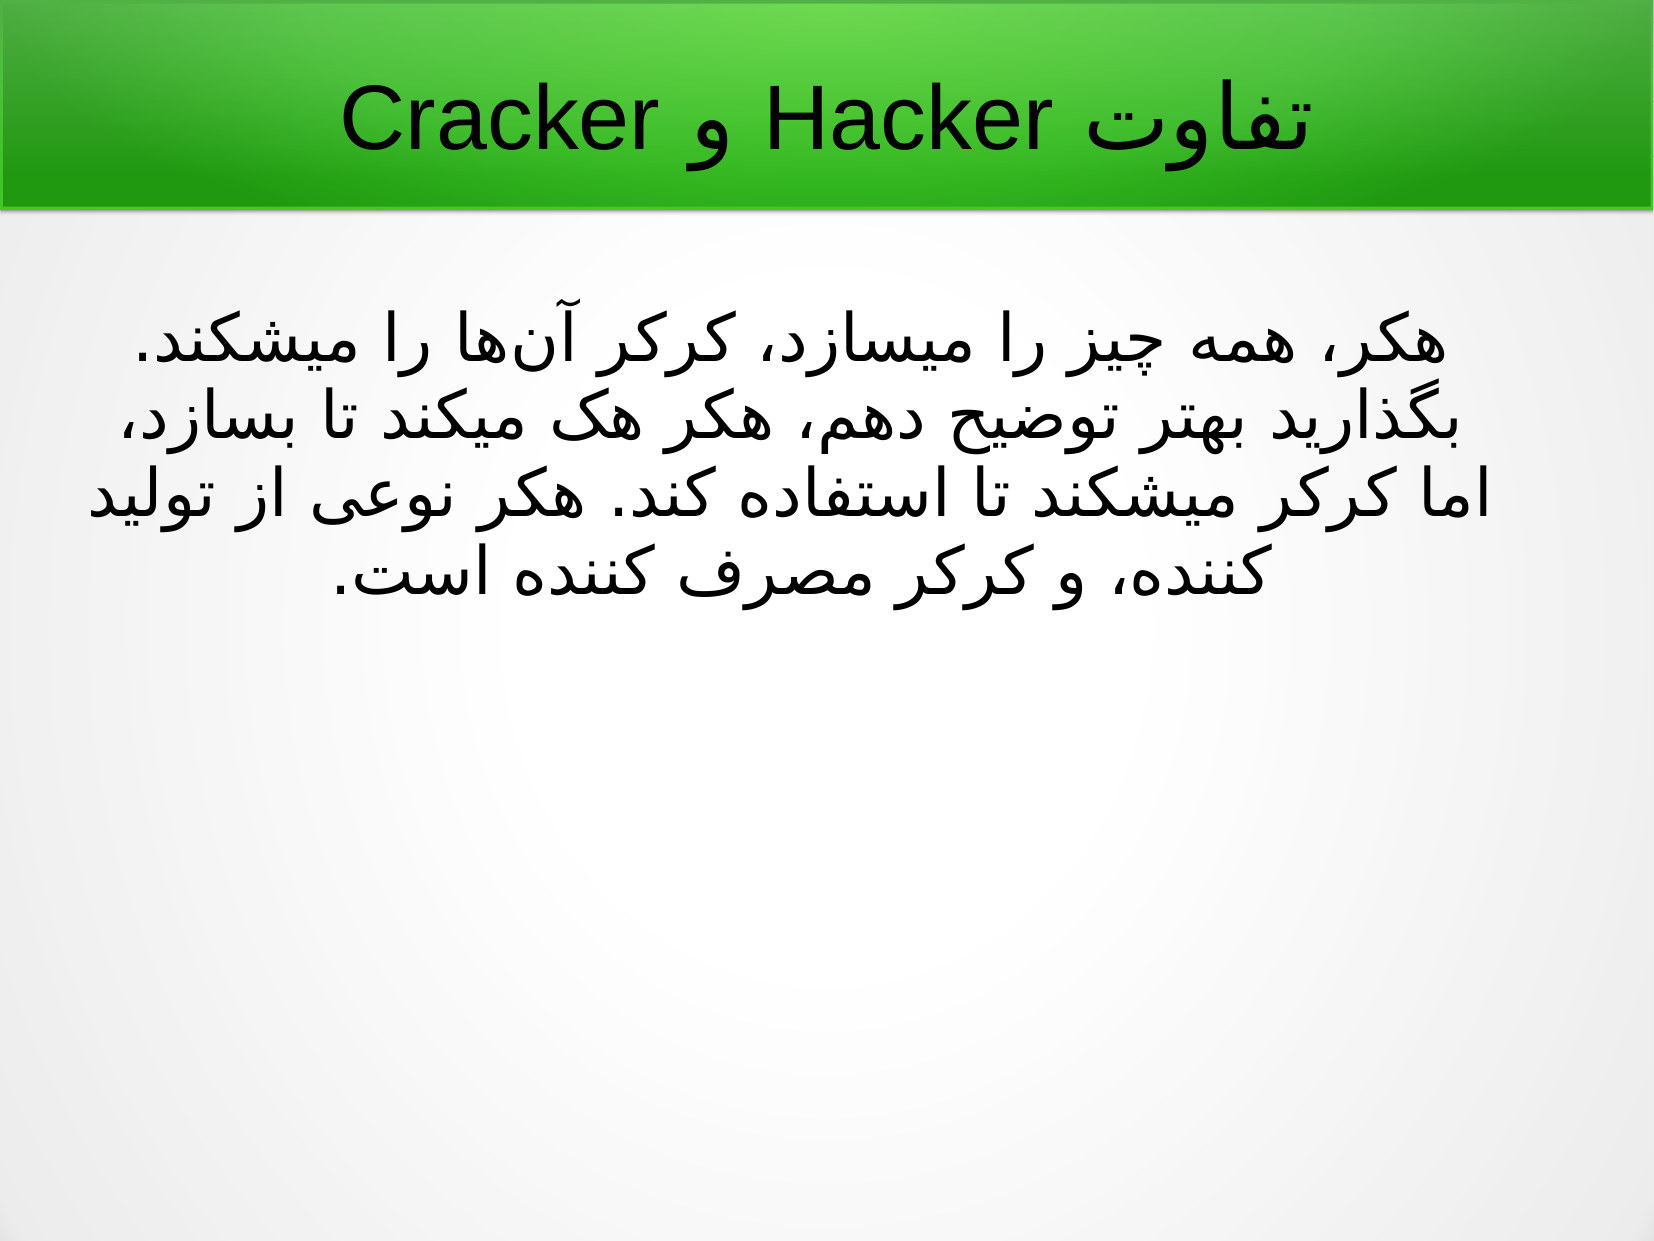

# تفاوت Hacker و Cracker
هکر، همه چیز را میسازد، کرکر آن‌ها را میشکند. بگذارید بهتر توضیح دهم، هکر هک میکند تا بسازد، اما کرکر میشکند تا استفاده کند. هکر نوعی از تولید کننده، و کرکر مصرف کننده است.